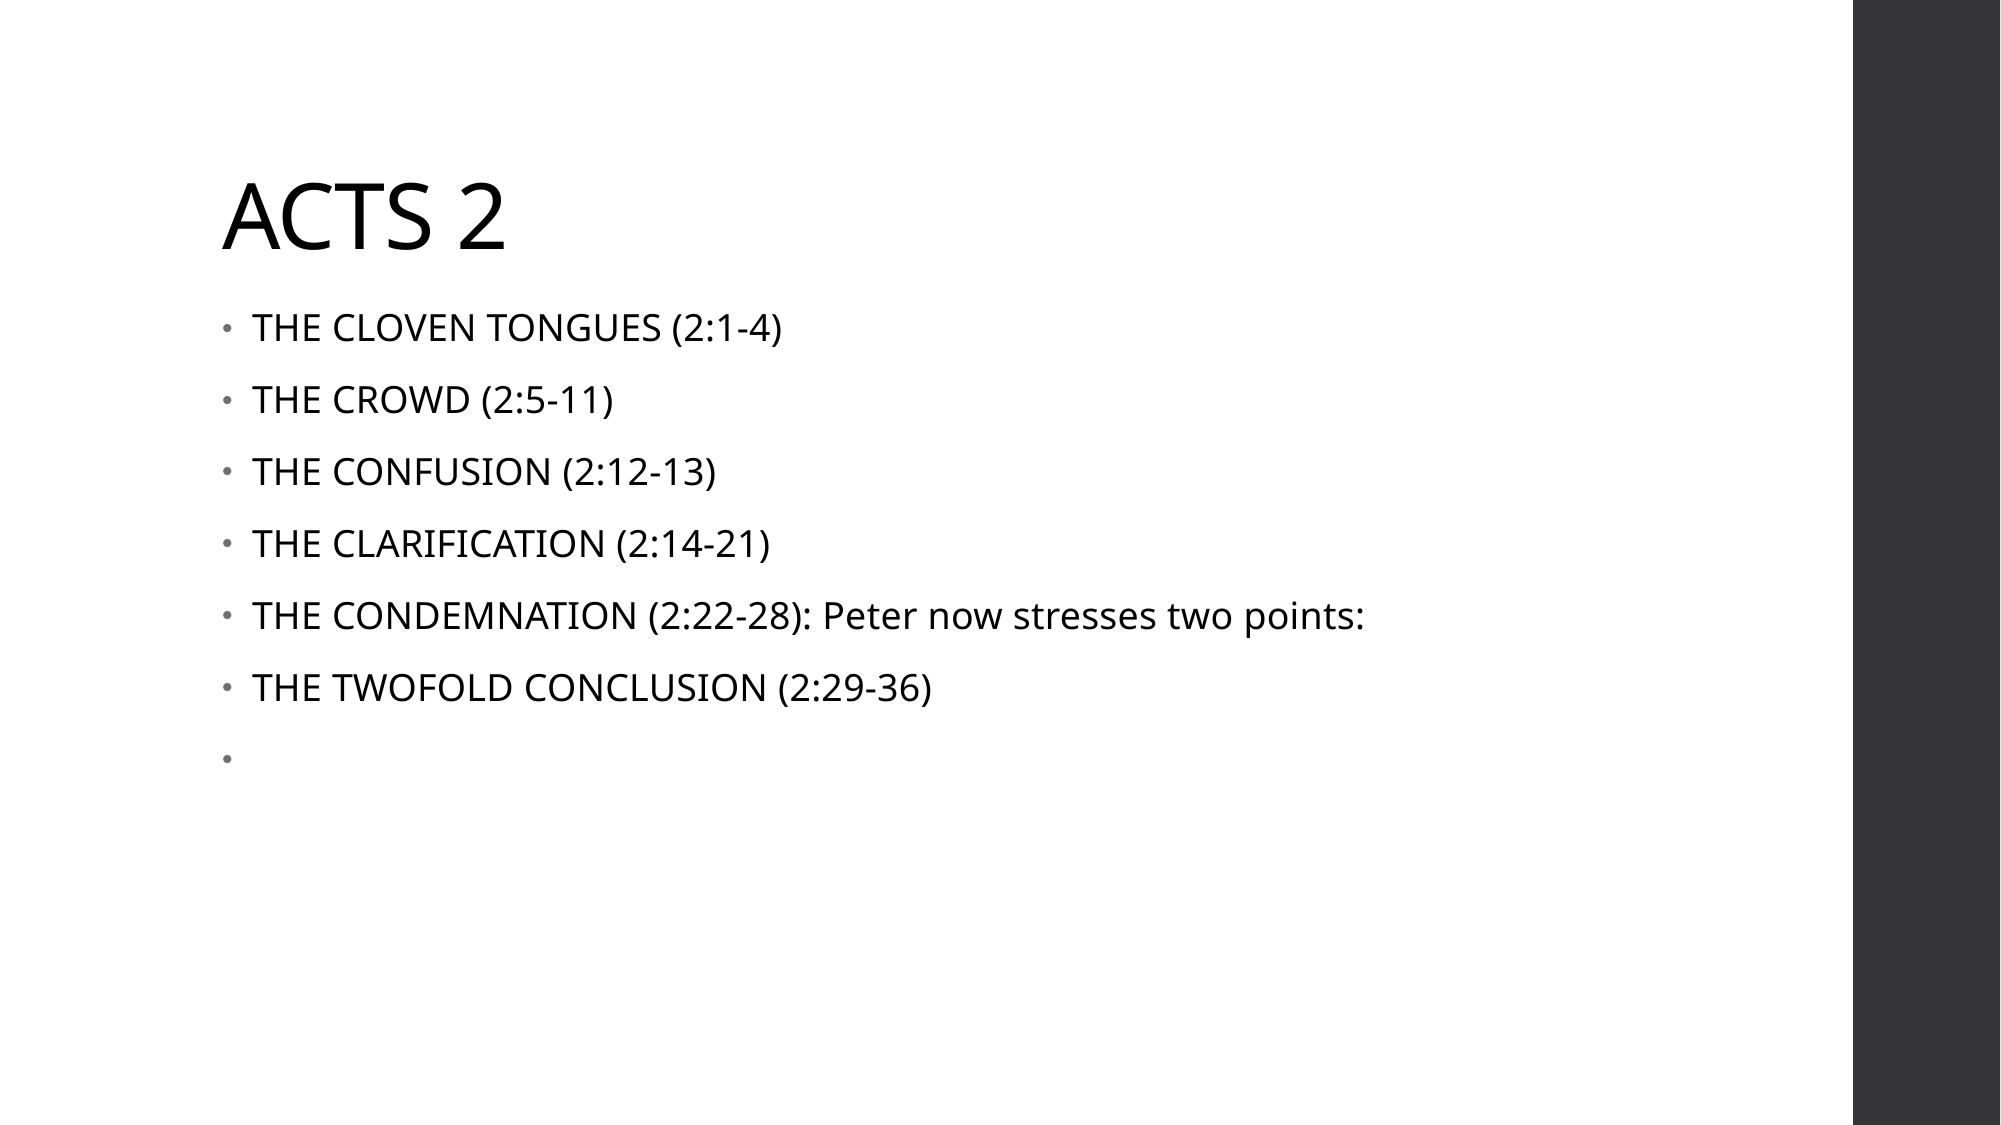

# ACTS 2
THE CLOVEN TONGUES (2:1-4)
THE CROWD (2:5-11)
THE CONFUSION (2:12-13)
THE CLARIFICATION (2:14-21)
THE CONDEMNATION (2:22-28): Peter now stresses two points:
THE TWOFOLD CONCLUSION (2:29-36)